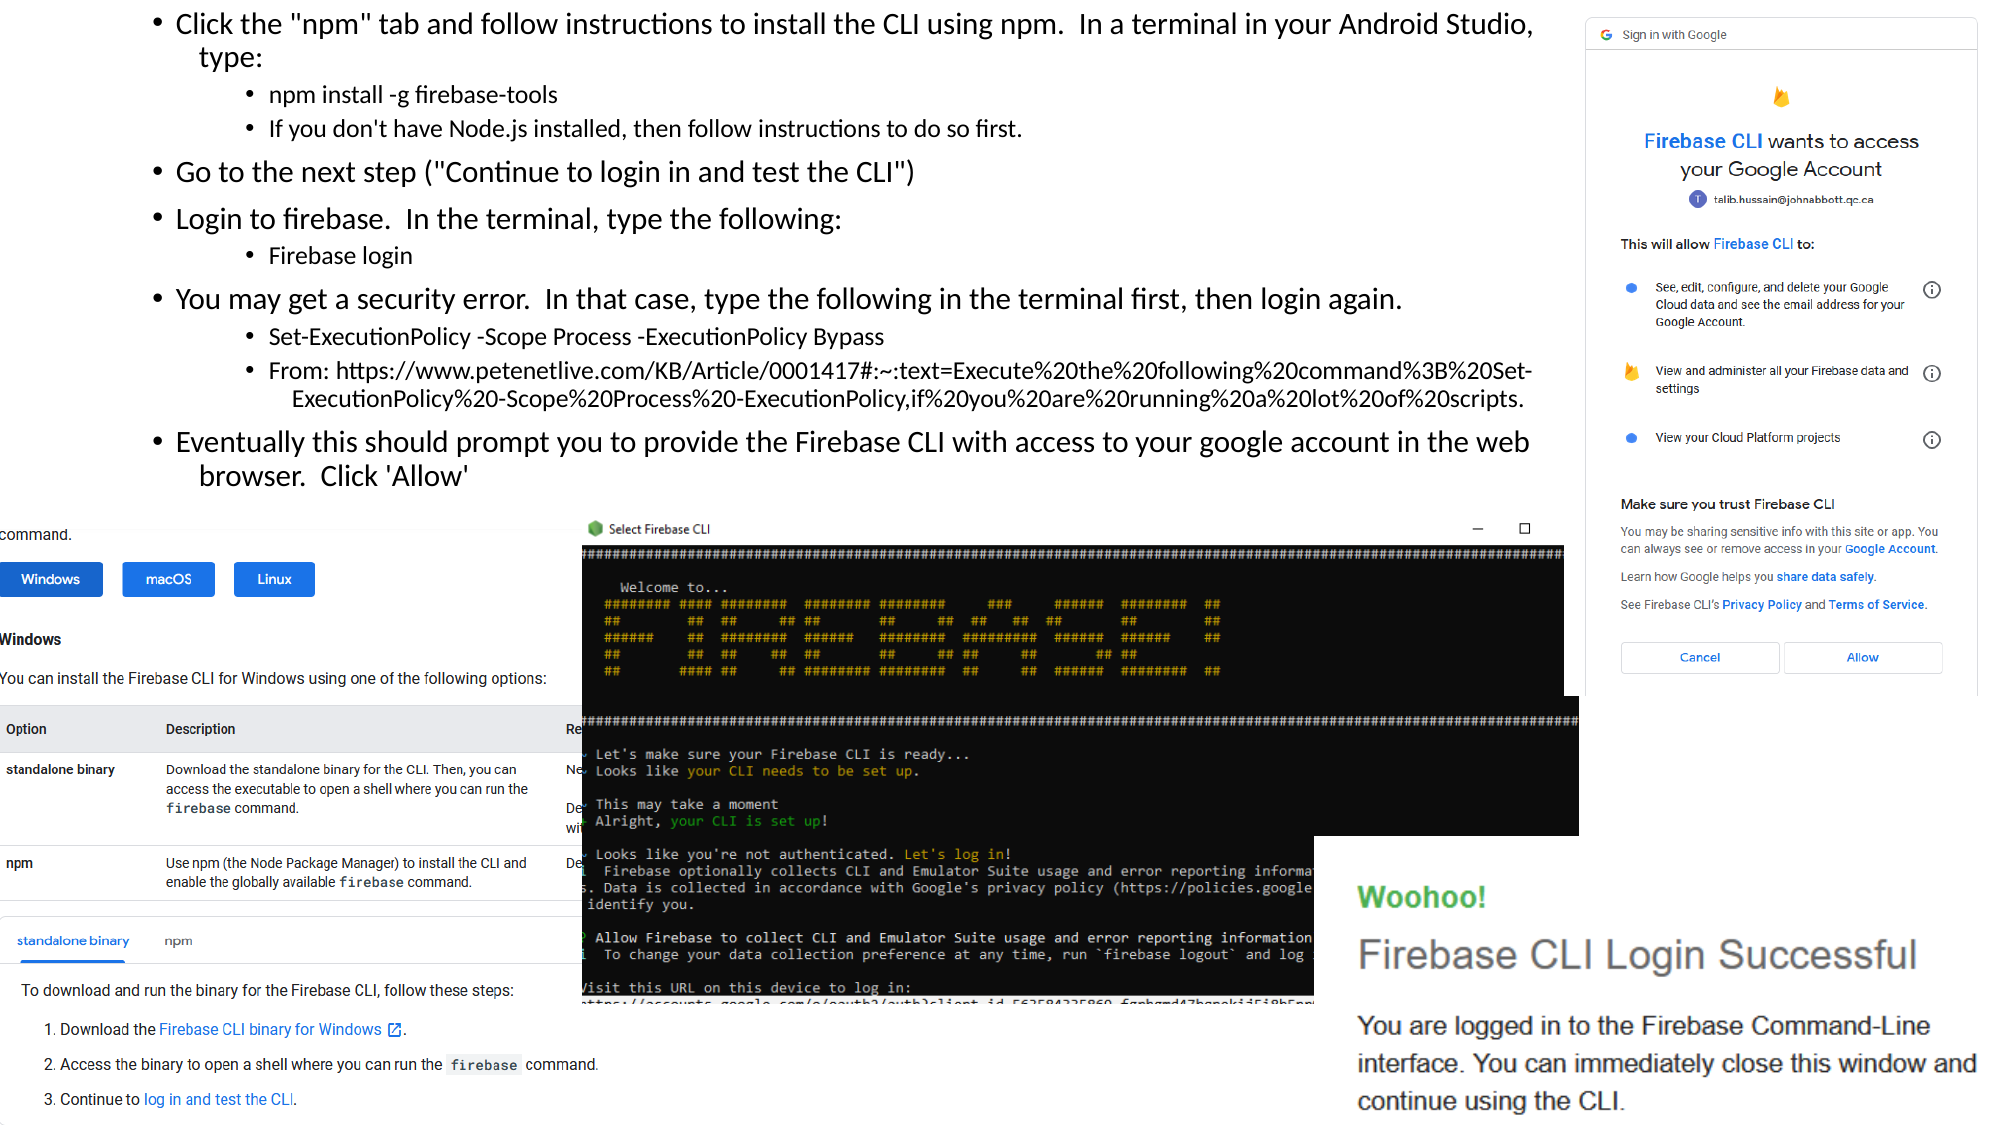

# Click the "npm" tab and follow instructions to install the CLI using npm. In a terminal in your Android Studio, type:
npm install -g firebase-tools
If you don't have Node.js installed, then follow instructions to do so first.
Go to the next step ("Continue to login in and test the CLI")
Login to firebase. In the terminal, type the following:
Firebase login
You may get a security error. In that case, type the following in the terminal first, then login again.
Set-ExecutionPolicy -Scope Process -ExecutionPolicy Bypass
From: https://www.petenetlive.com/KB/Article/0001417#:~:text=Execute%20the%20following%20command%3B%20Set-ExecutionPolicy%20-Scope%20Process%20-ExecutionPolicy,if%20you%20are%20running%20a%20lot%20of%20scripts.
Eventually this should prompt you to provide the Firebase CLI with access to your google account in the web browser. Click 'Allow'